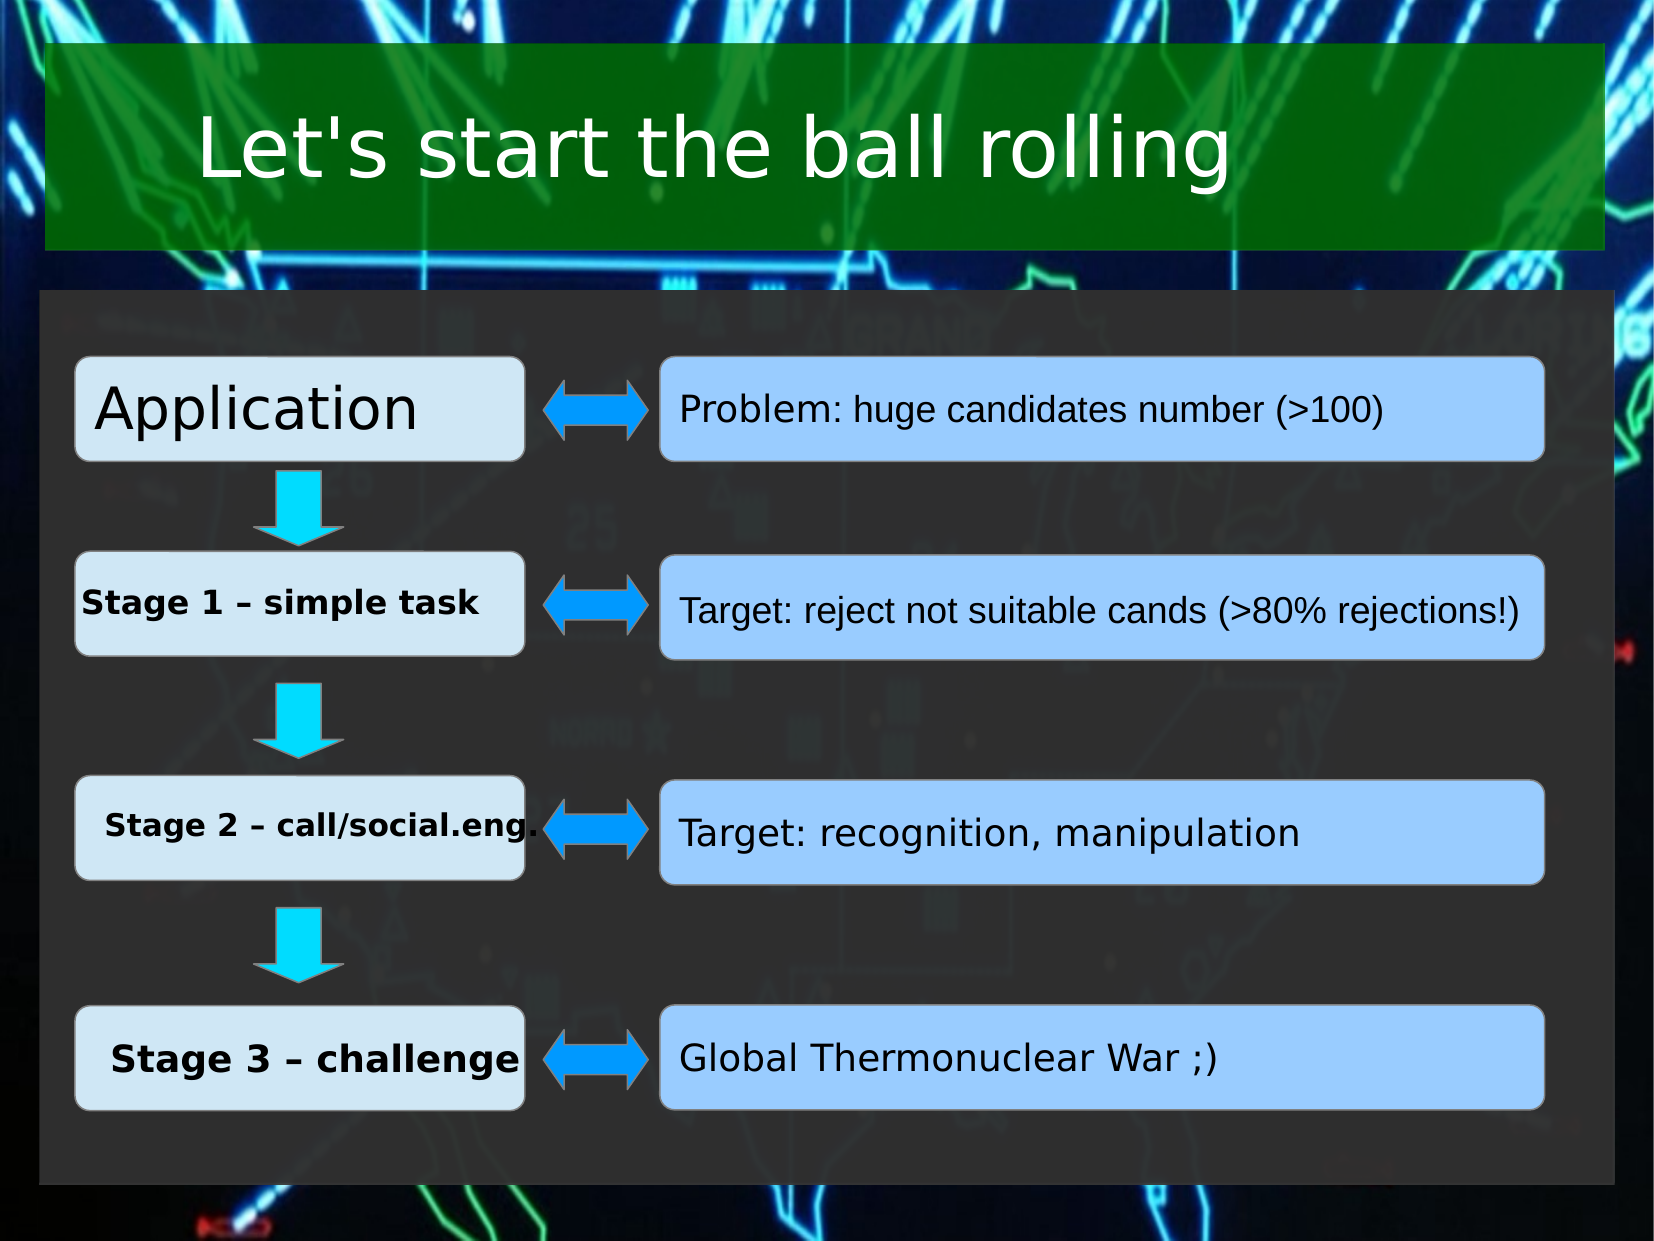

# Let's start the ball rolling
Application
Problem: huge candidates number (>100)
Target: reject not suitable cands (>80% rejections!)
Stage 1 – simple task
Target: recognition, manipulation
Stage 2 – call/social.eng.
Global Thermonuclear War ;)
Stage 3 – challenge